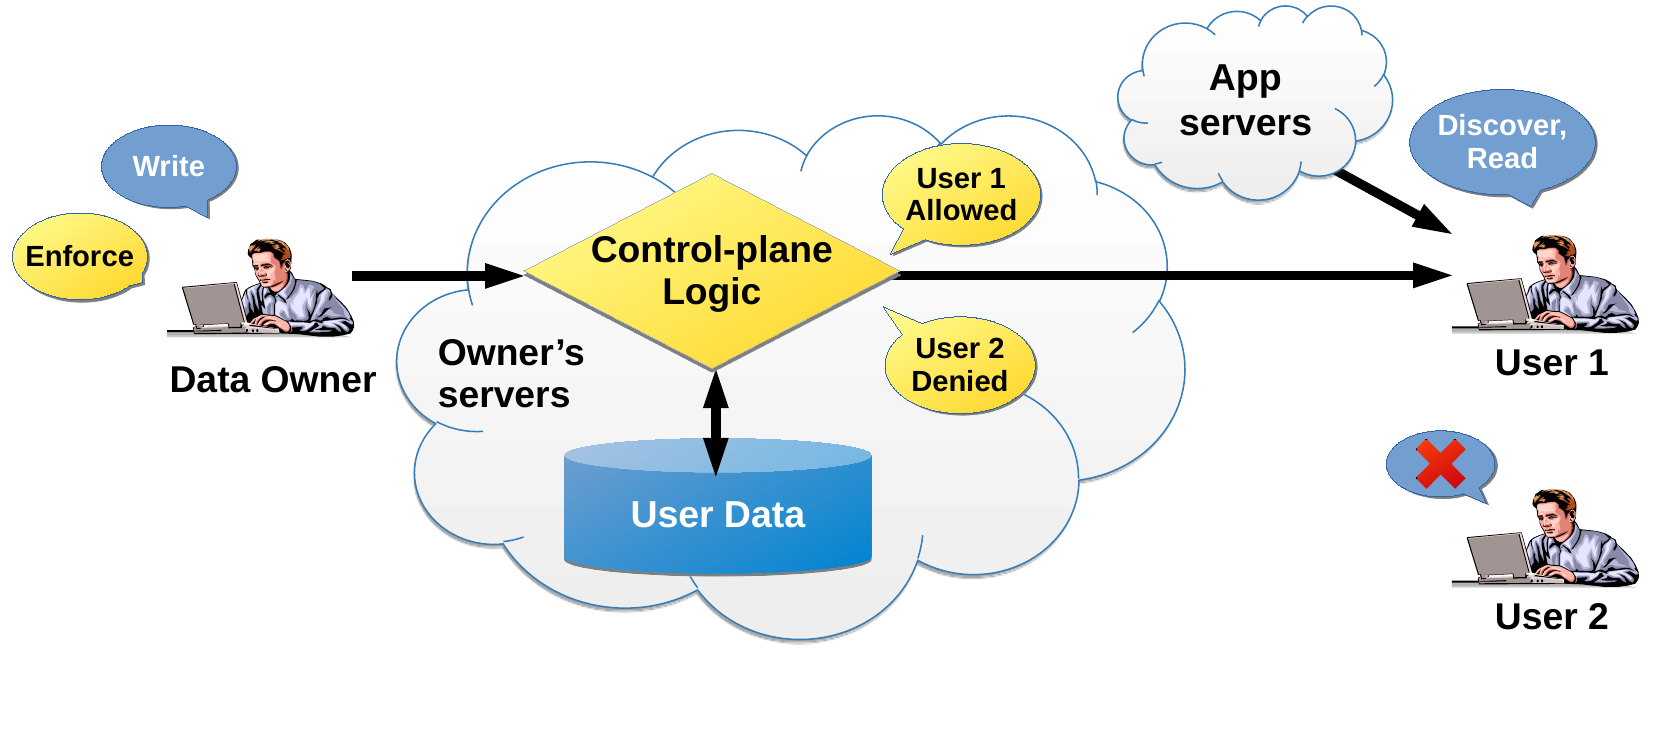

App
servers
Discover,
Read
Write
User 1
Allowed
Control-plane
Logic
Enforce
User 2
Denied
Owner’s
servers
User 1
Data Owner
User Data
User 2